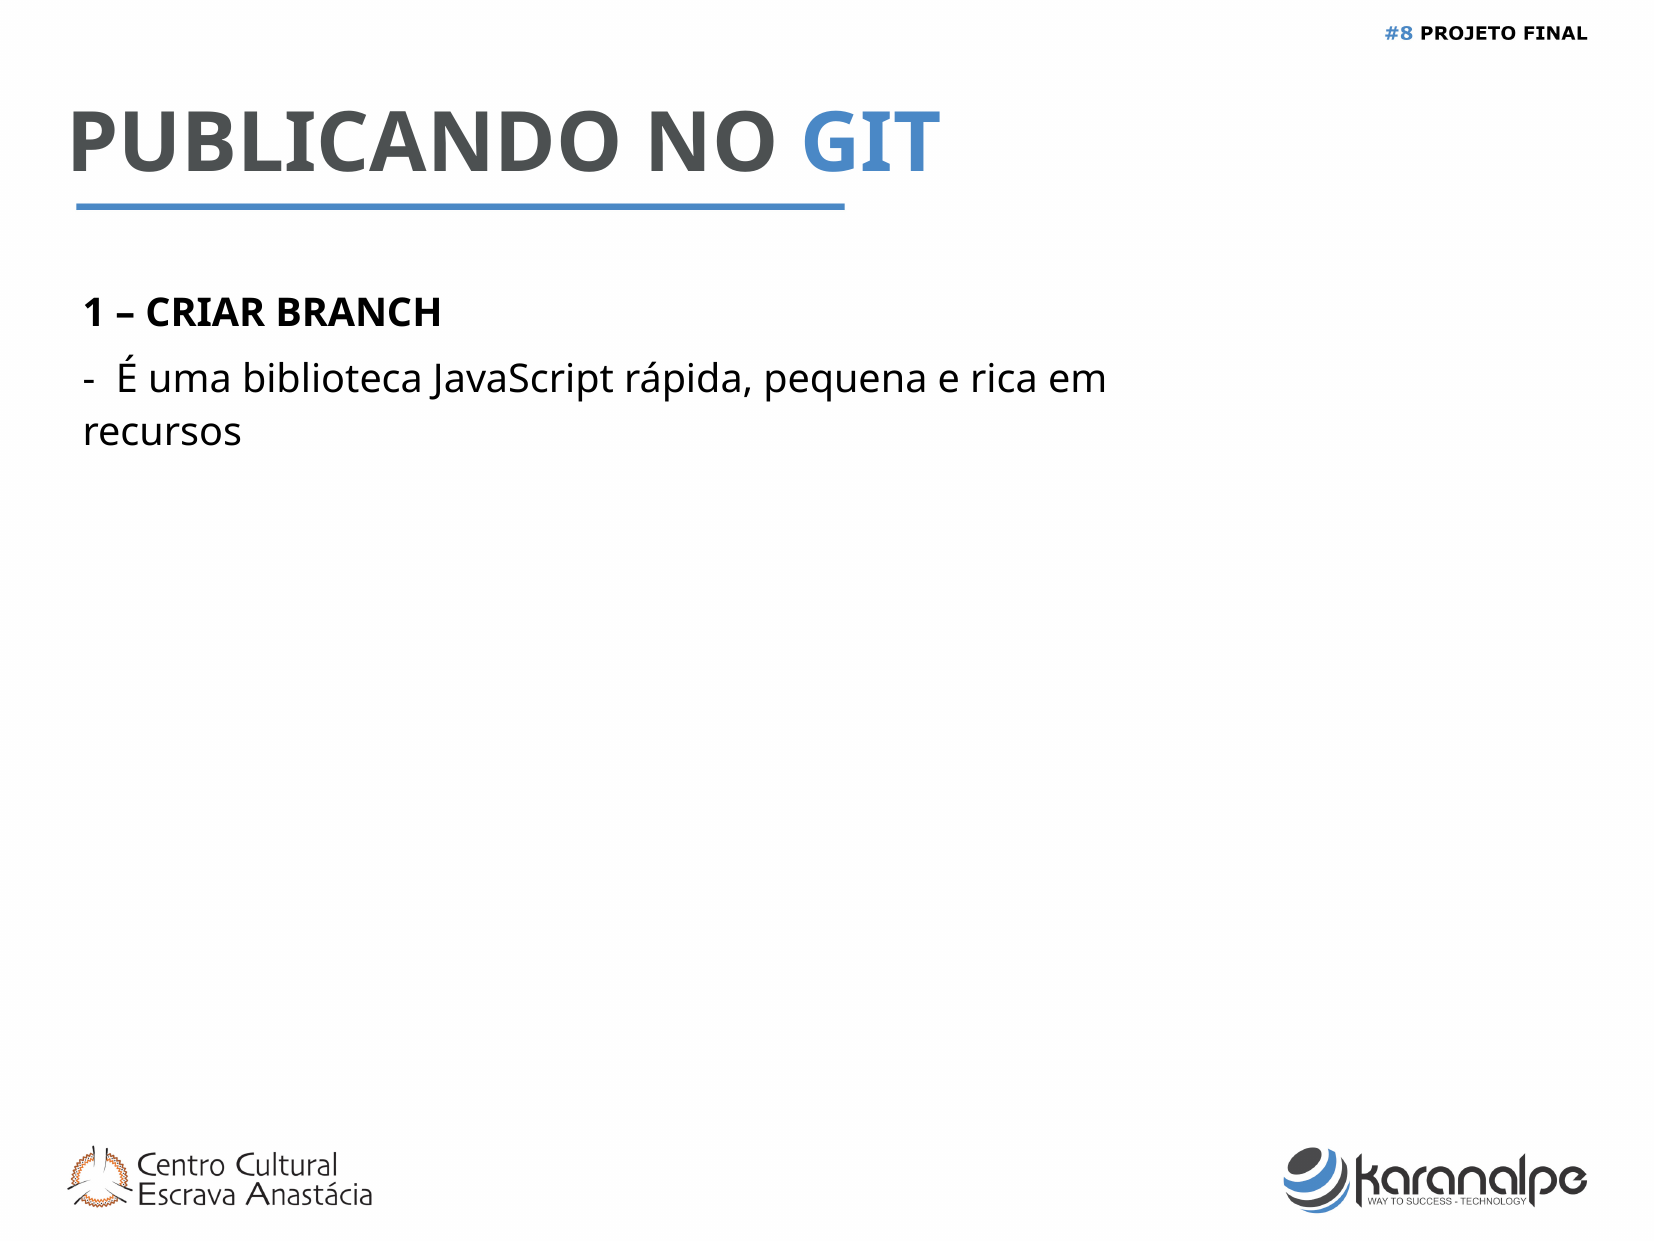

PUBLICANDO NO GIT
# 1 – CRIAR BRANCH
- É uma biblioteca JavaScript rápida, pequena e rica em recursos